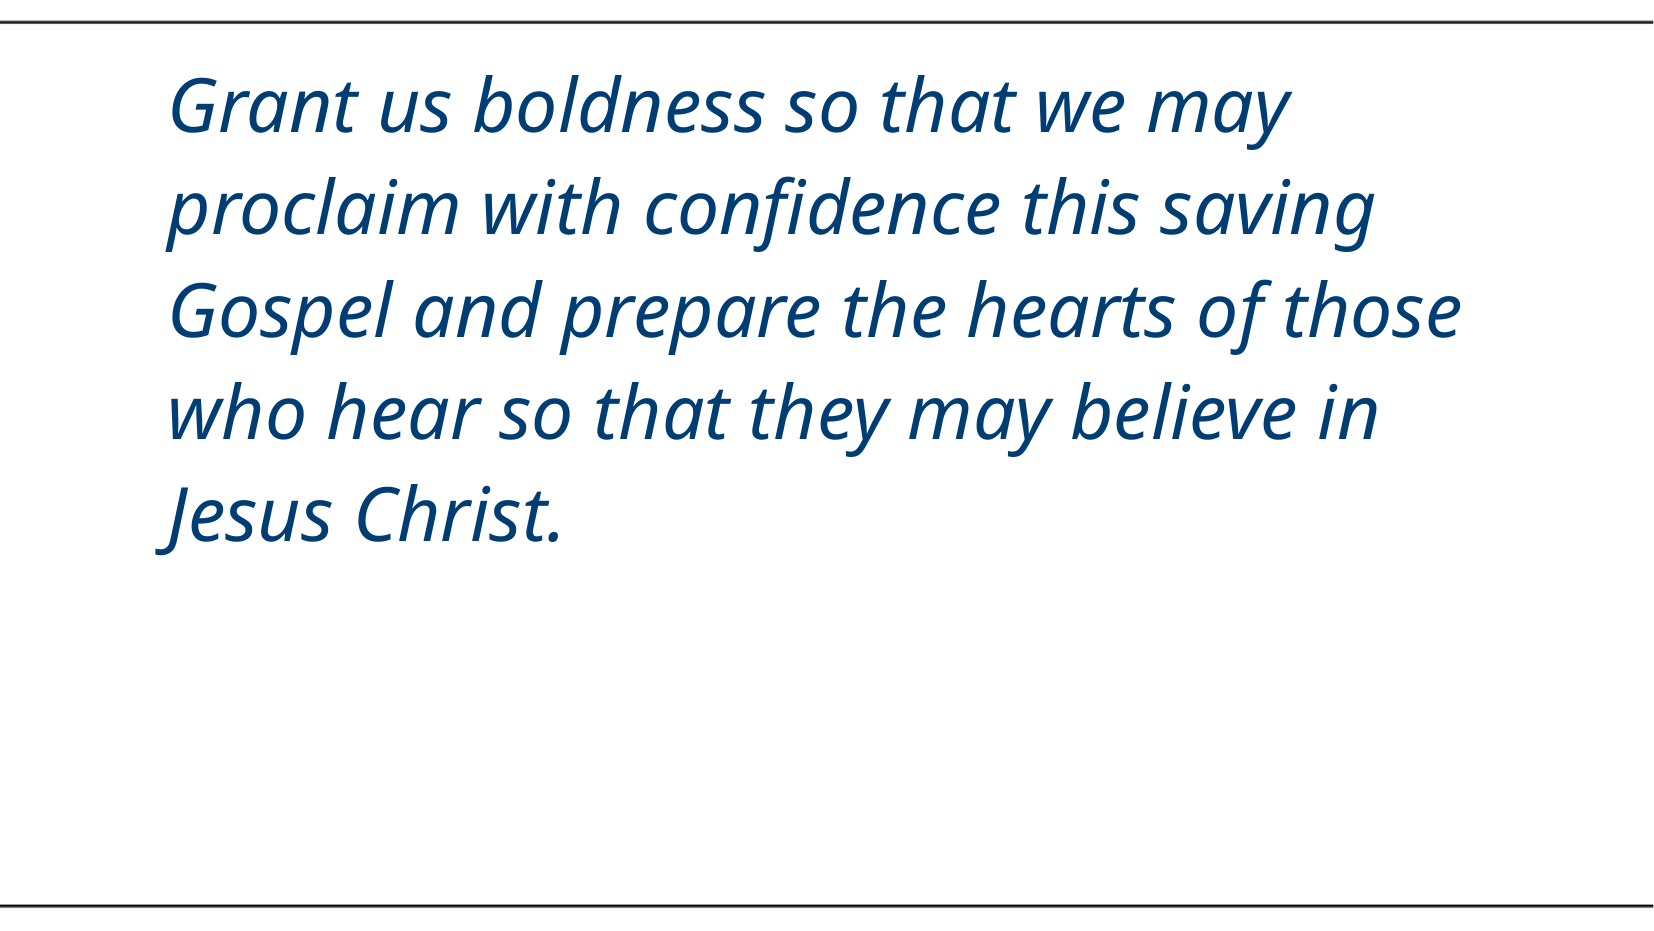

Grant us boldness so that we may
 proclaim with confidence this saving
 Gospel and prepare the hearts of those
 who hear so that they may believe in
 Jesus Christ.